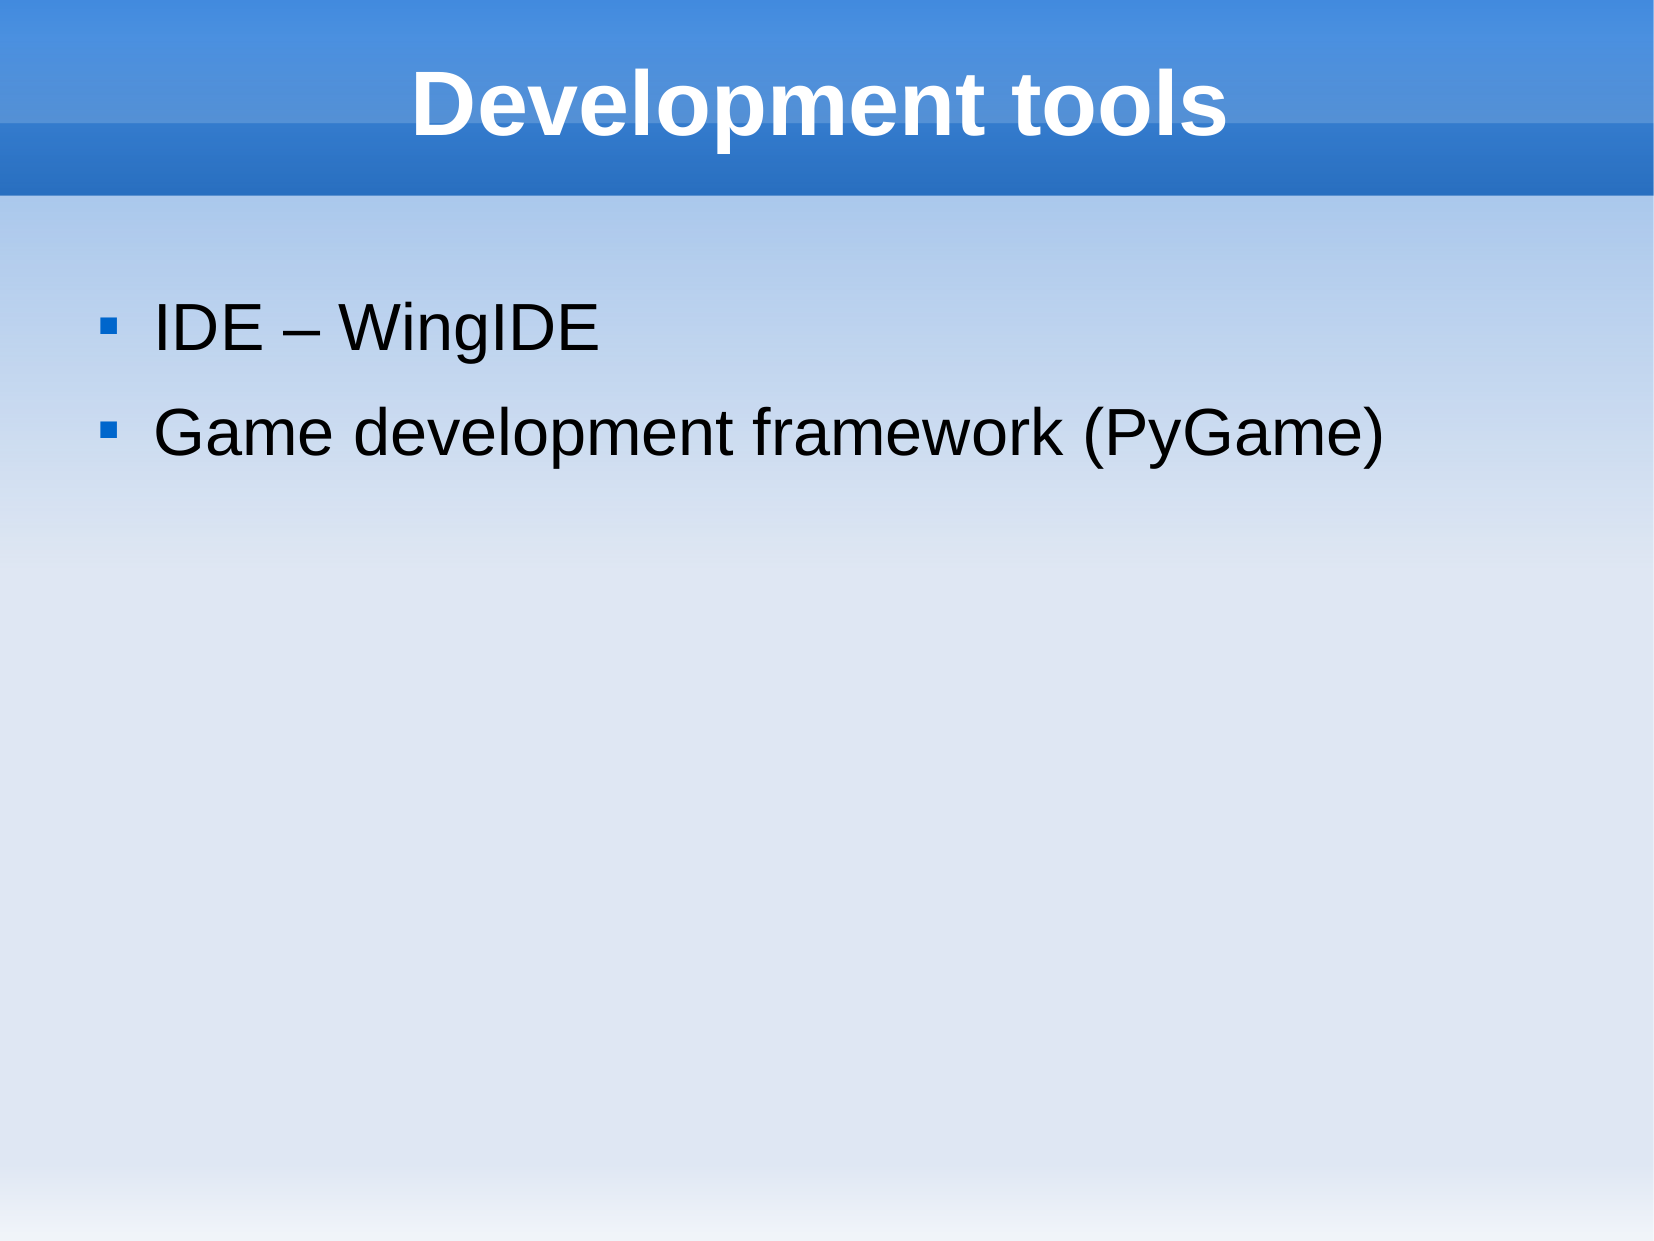

# Development tools
IDE – WingIDE
Game development framework (PyGame)